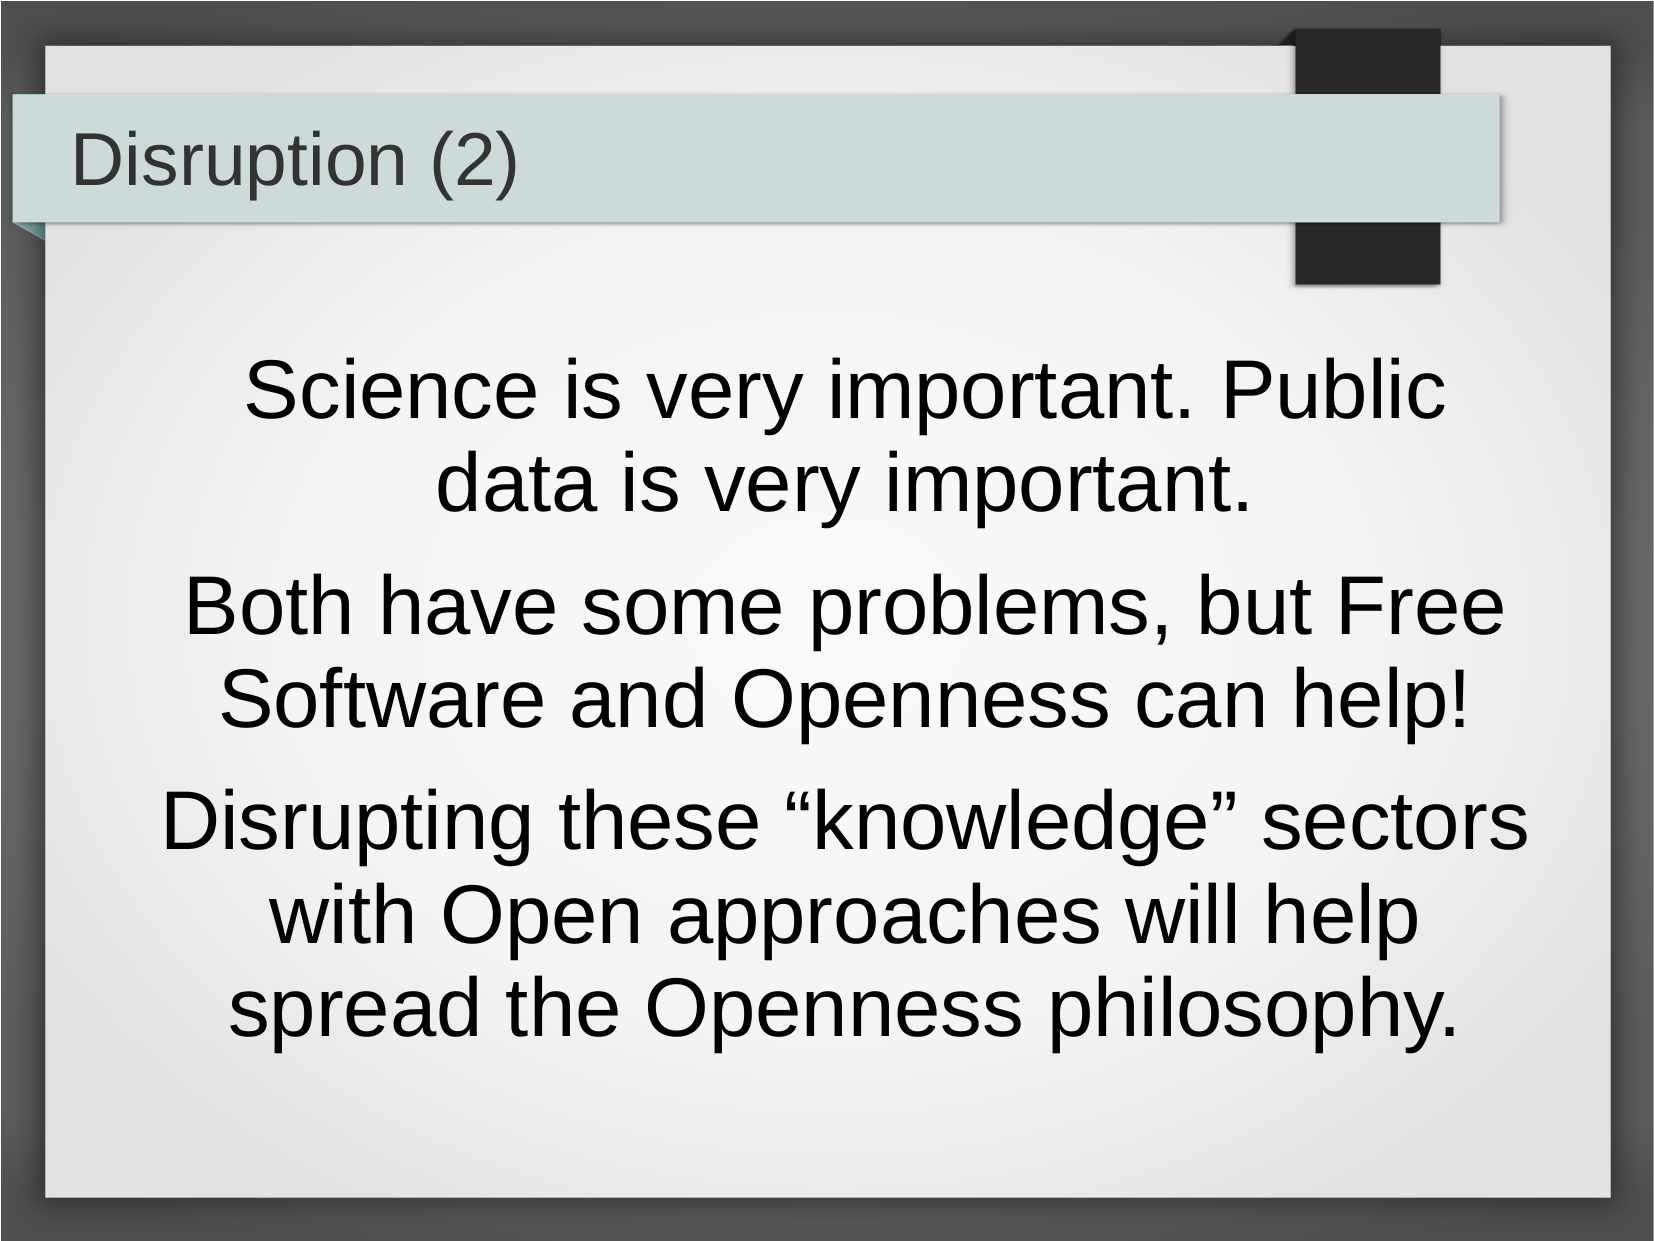

# Disruption (2)
Science is very important. Public data is very important.
Both have some problems, but Free Software and Openness can help!
Disrupting these “knowledge” sectors with Open approaches will help spread the Openness philosophy.